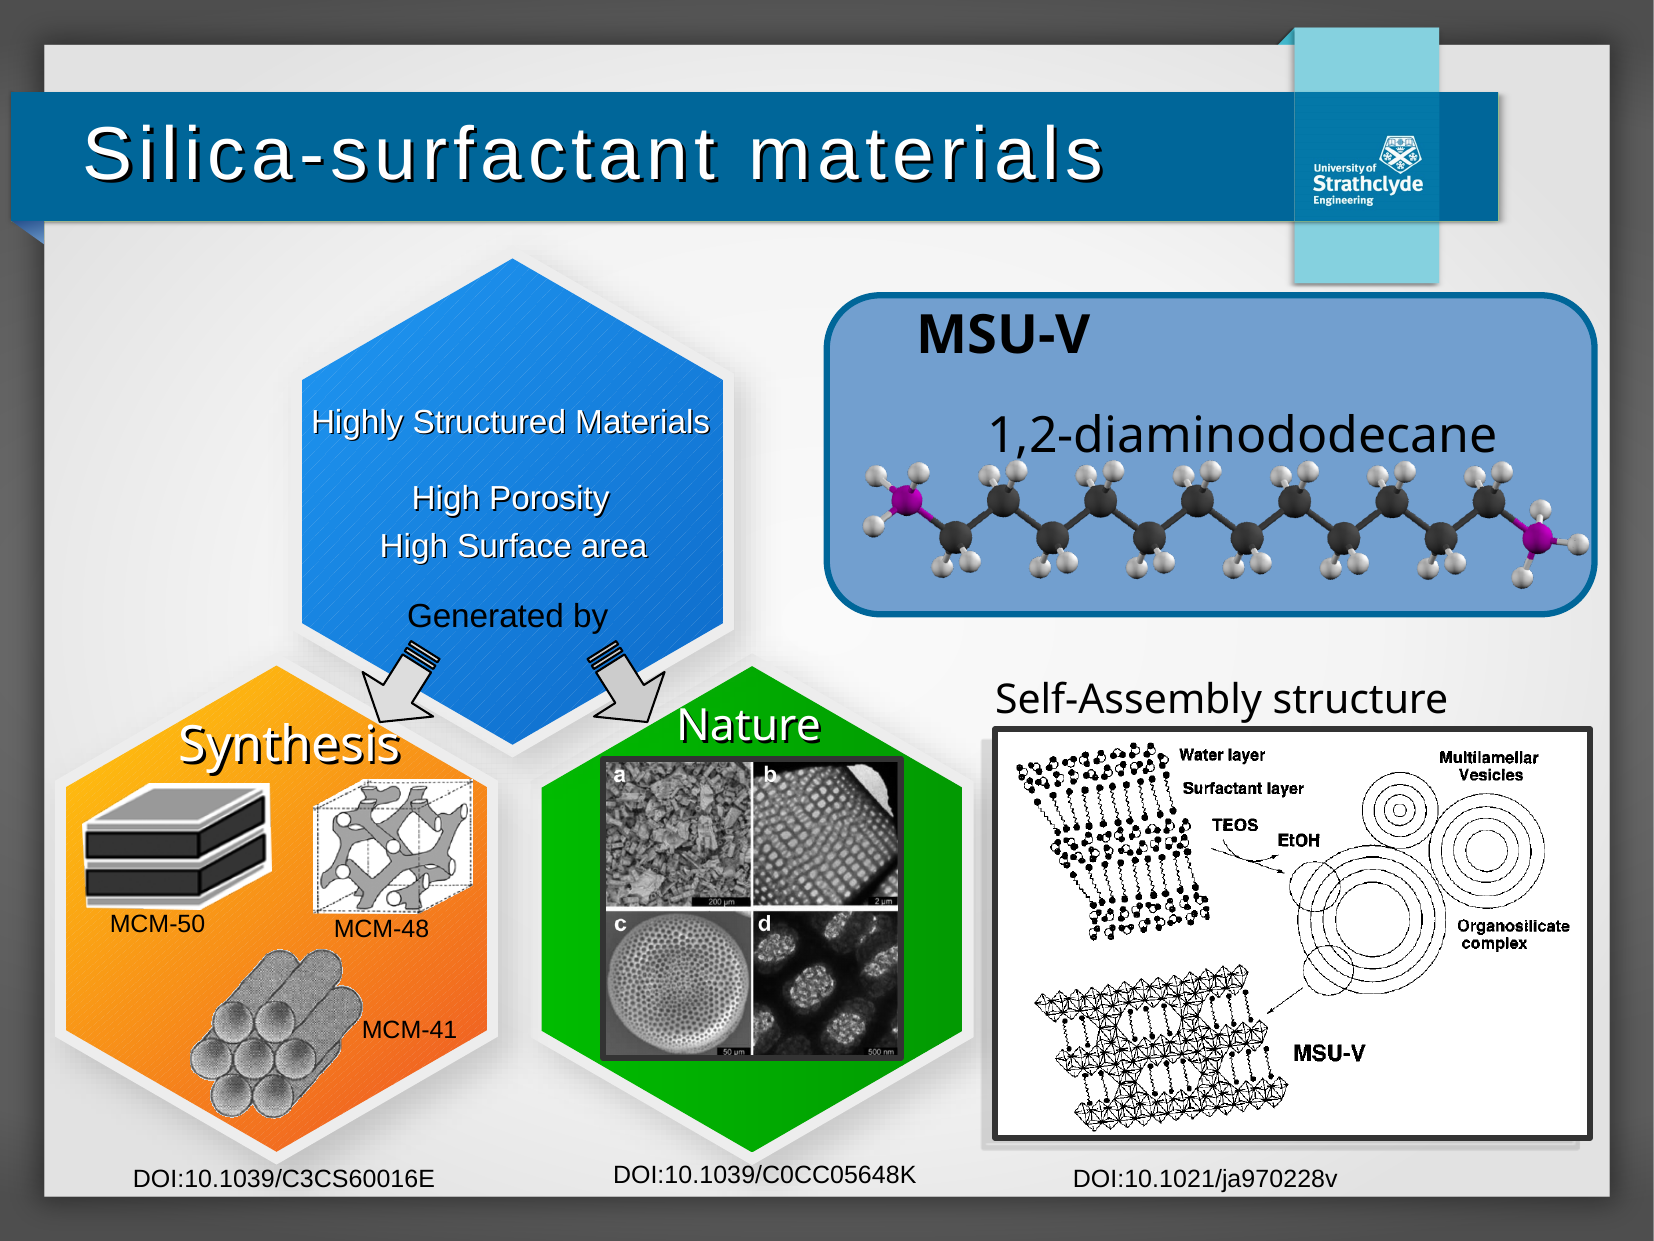

# Silica-surfactant materials
MSU-V
1,2-diaminododecane
Highly Structured Materials
High Porosity
High Surface area
 Generated by
Self-Assembly structure
Nature
Synthesis
MCM-50
MCM-48
MCM-41
DOI:10.1039/C0CC05648K
DOI:10.1039/C3CS60016E
DOI:10.1021/ja970228v